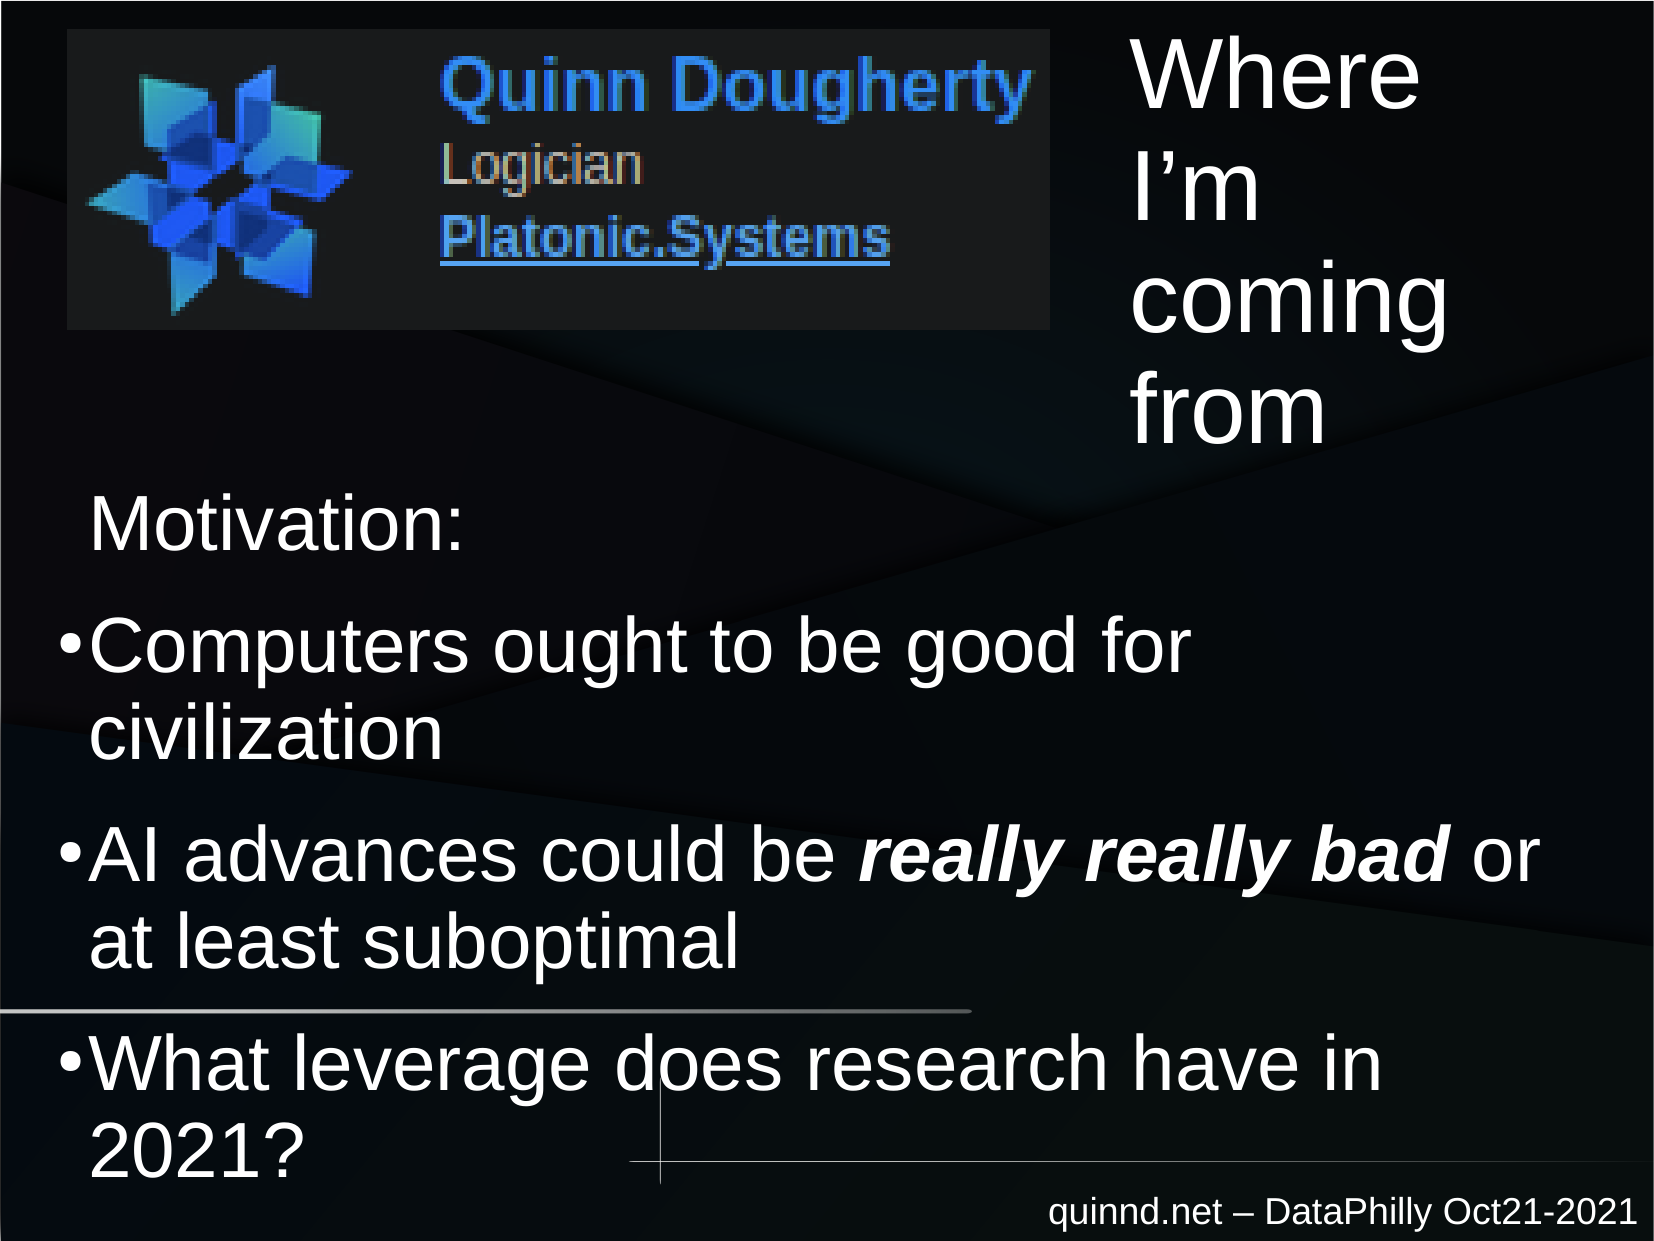

# Where I’m coming from
Motivation:
Computers ought to be good for civilization
AI advances could be really really bad or at least suboptimal
What leverage does research have in 2021?